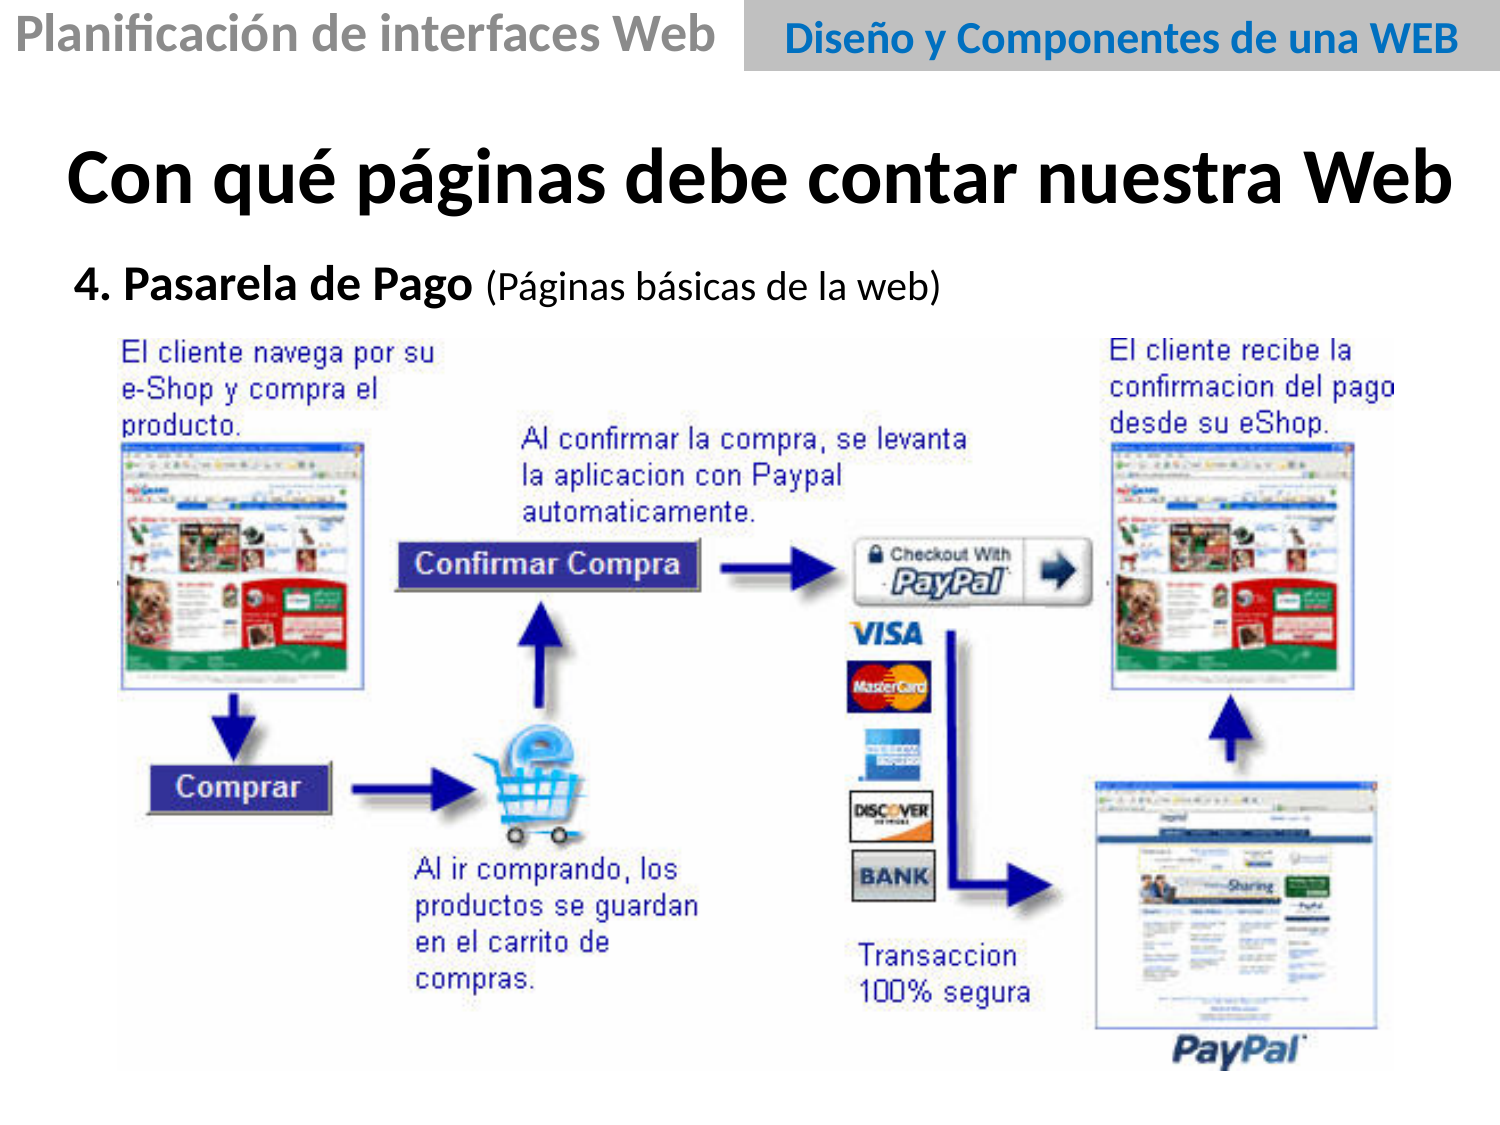

# Planificación de interfaces Web
Diseño y Componentes de una WEB
Con qué páginas debe contar nuestra Web
4. Pasarela de Pago (Páginas básicas de la web)